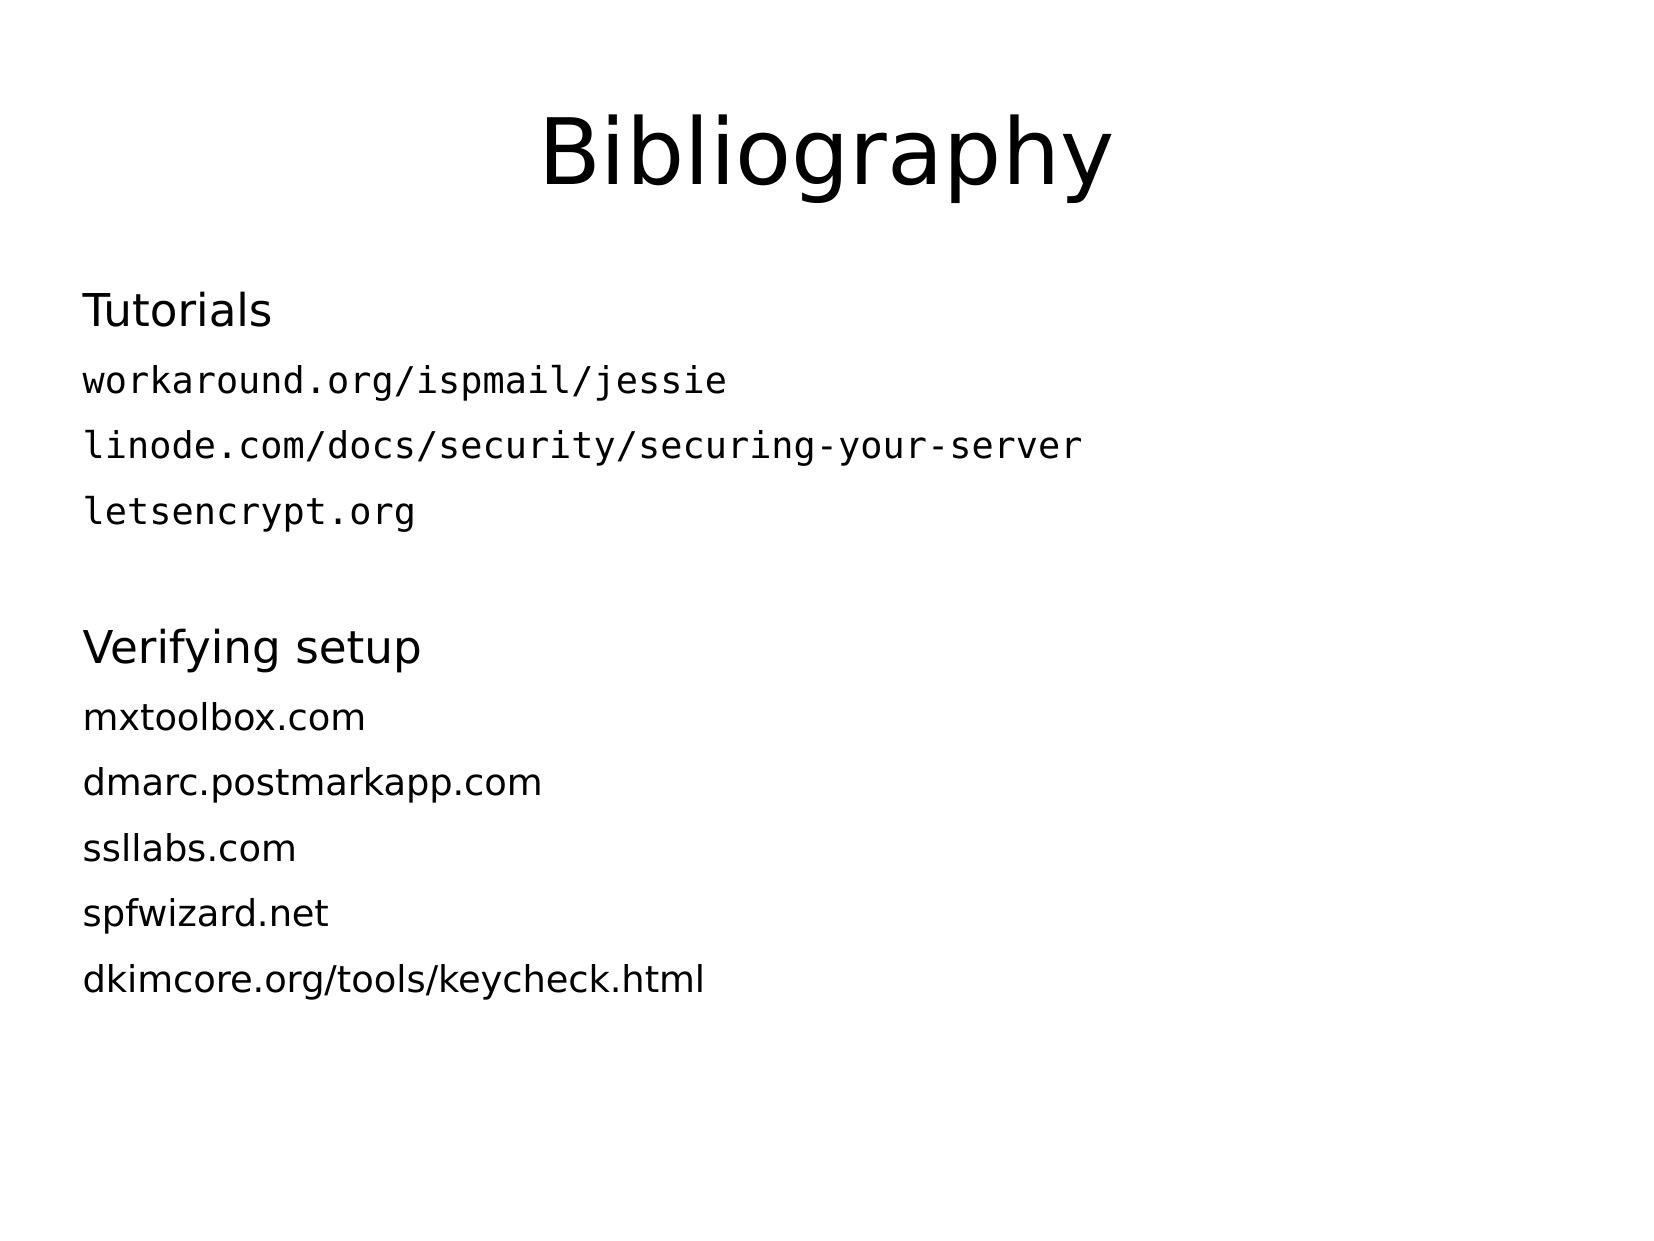

# Bibliography
Tutorials
workaround.org/ispmail/jessie
linode.com/docs/security/securing-your-server
letsencrypt.org
Verifying setup
mxtoolbox.com
dmarc.postmarkapp.com
ssllabs.com
spfwizard.net
dkimcore.org/tools/keycheck.html